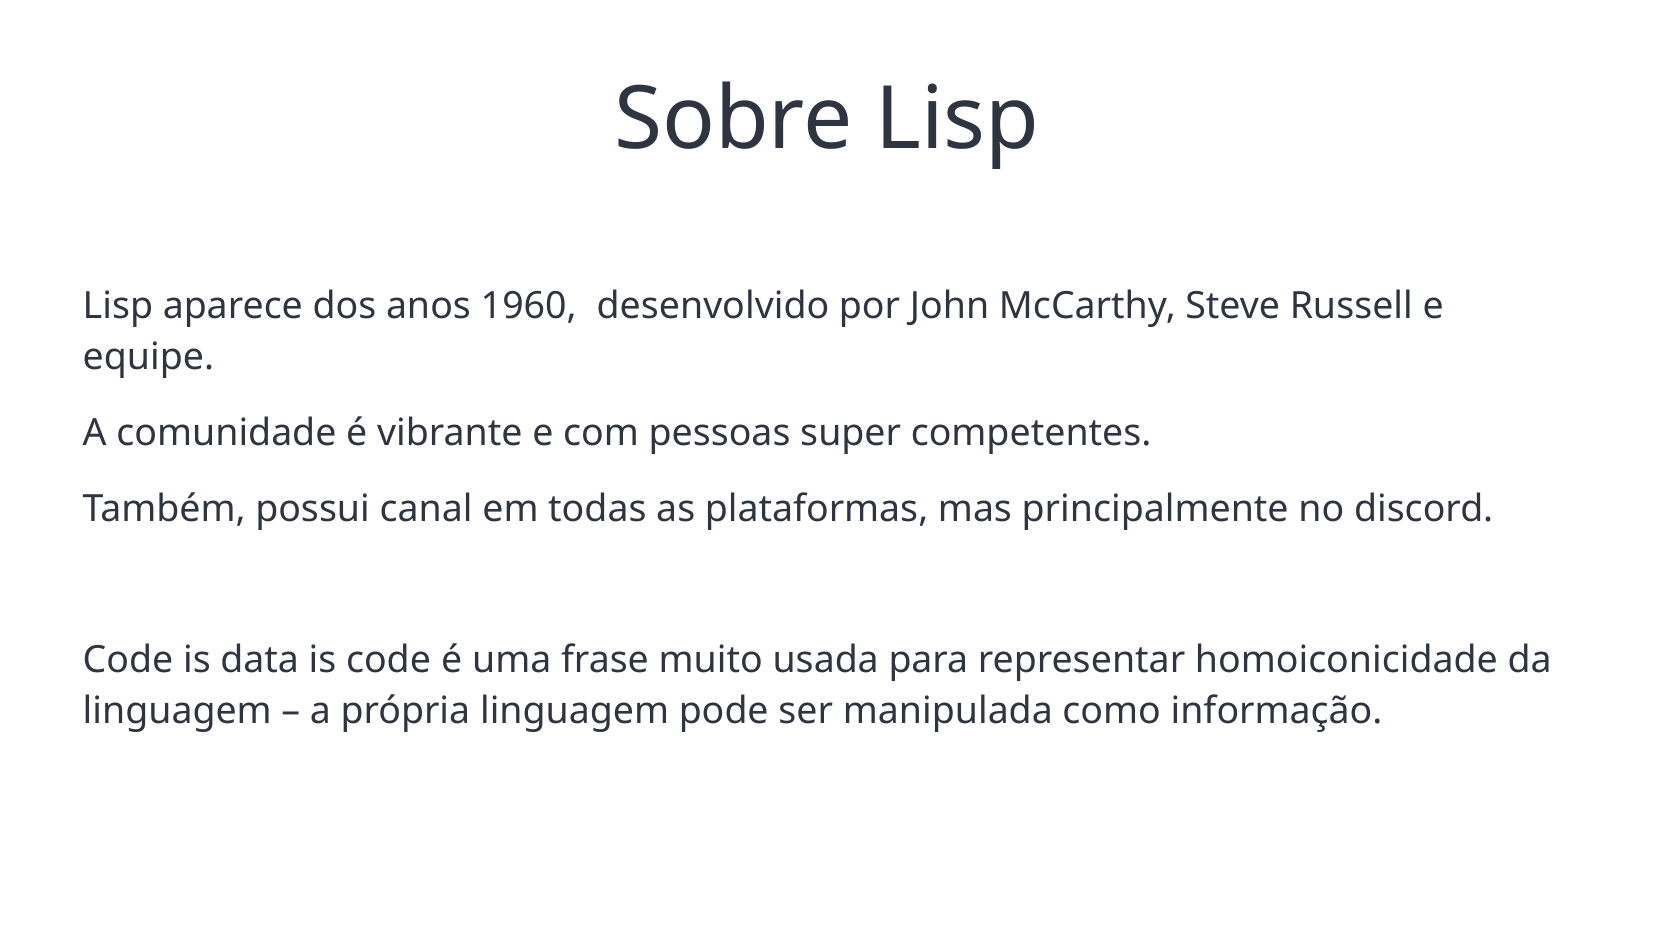

# Sobre Lisp
Lisp aparece dos anos 1960, desenvolvido por John McCarthy, Steve Russell e equipe.
A comunidade é vibrante e com pessoas super competentes.
Também, possui canal em todas as plataformas, mas principalmente no discord.
Code is data is code é uma frase muito usada para representar homoiconicidade da linguagem – a própria linguagem pode ser manipulada como informação.